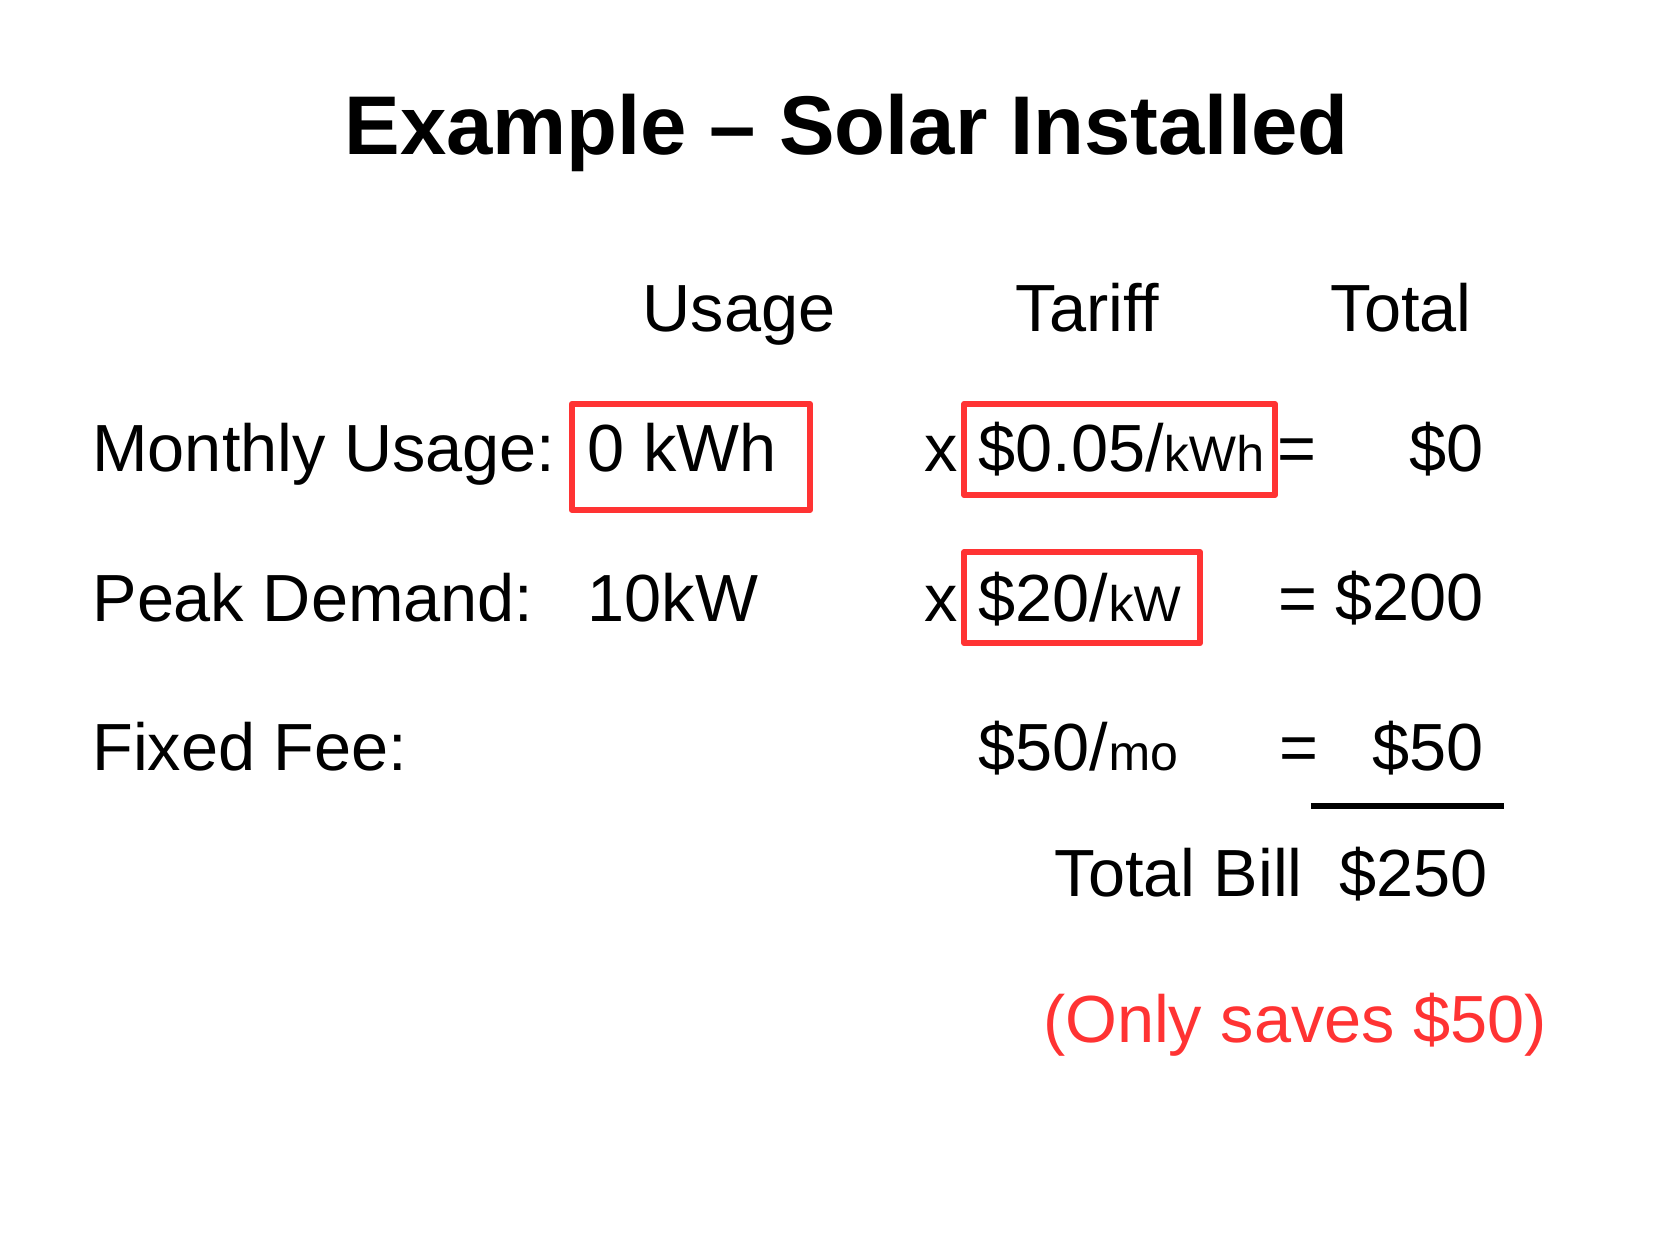

Example – Solar Installed
Usage
Tariff
Total
$0
$200
$50
Monthly Usage:
Peak Demand:
Fixed Fee:
0 kWh x
10kW x
$0.05/kWh =
$20/kW =
$50/mo =
Total Bill $250
(Only saves $50)